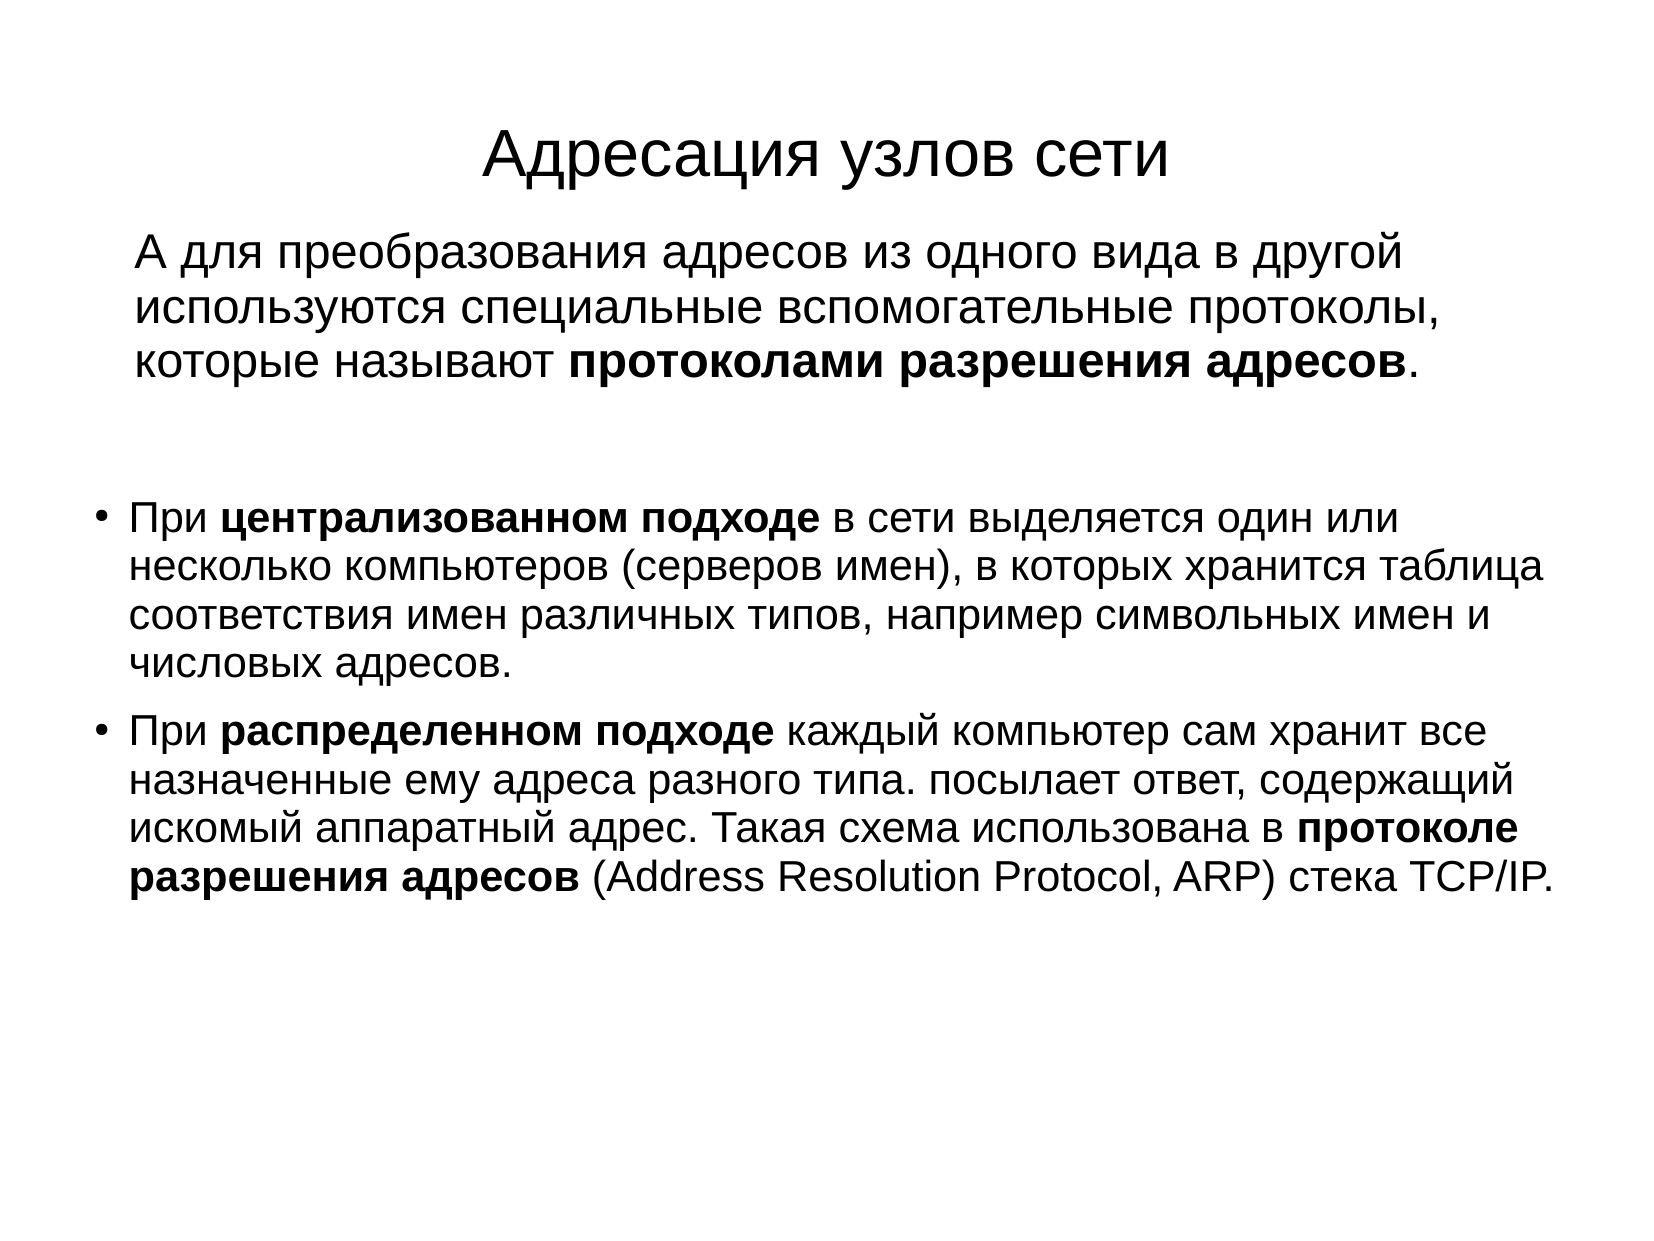

# Адресация узлов сети
А для преобразования адресов из одного вида в другой используются специальные вспо­могательные протоколы, которые называют протоколами разрешения адресов.
При централизованном подходе в сети выделяется один или несколько компьютеров (серверов имен), в которых хранится таблица соответствия имен различных типов, например символьных имен и числовых адресов.
При распределенном подходе каждый компьютер сам хранит все назначенные ему адреса разного типа. посылает ответ, содержащий искомый аппаратный адрес. Такая схема использована в про­токоле разрешения адресов (Address Resolution Protocol, ARP) стека TCP/IP.